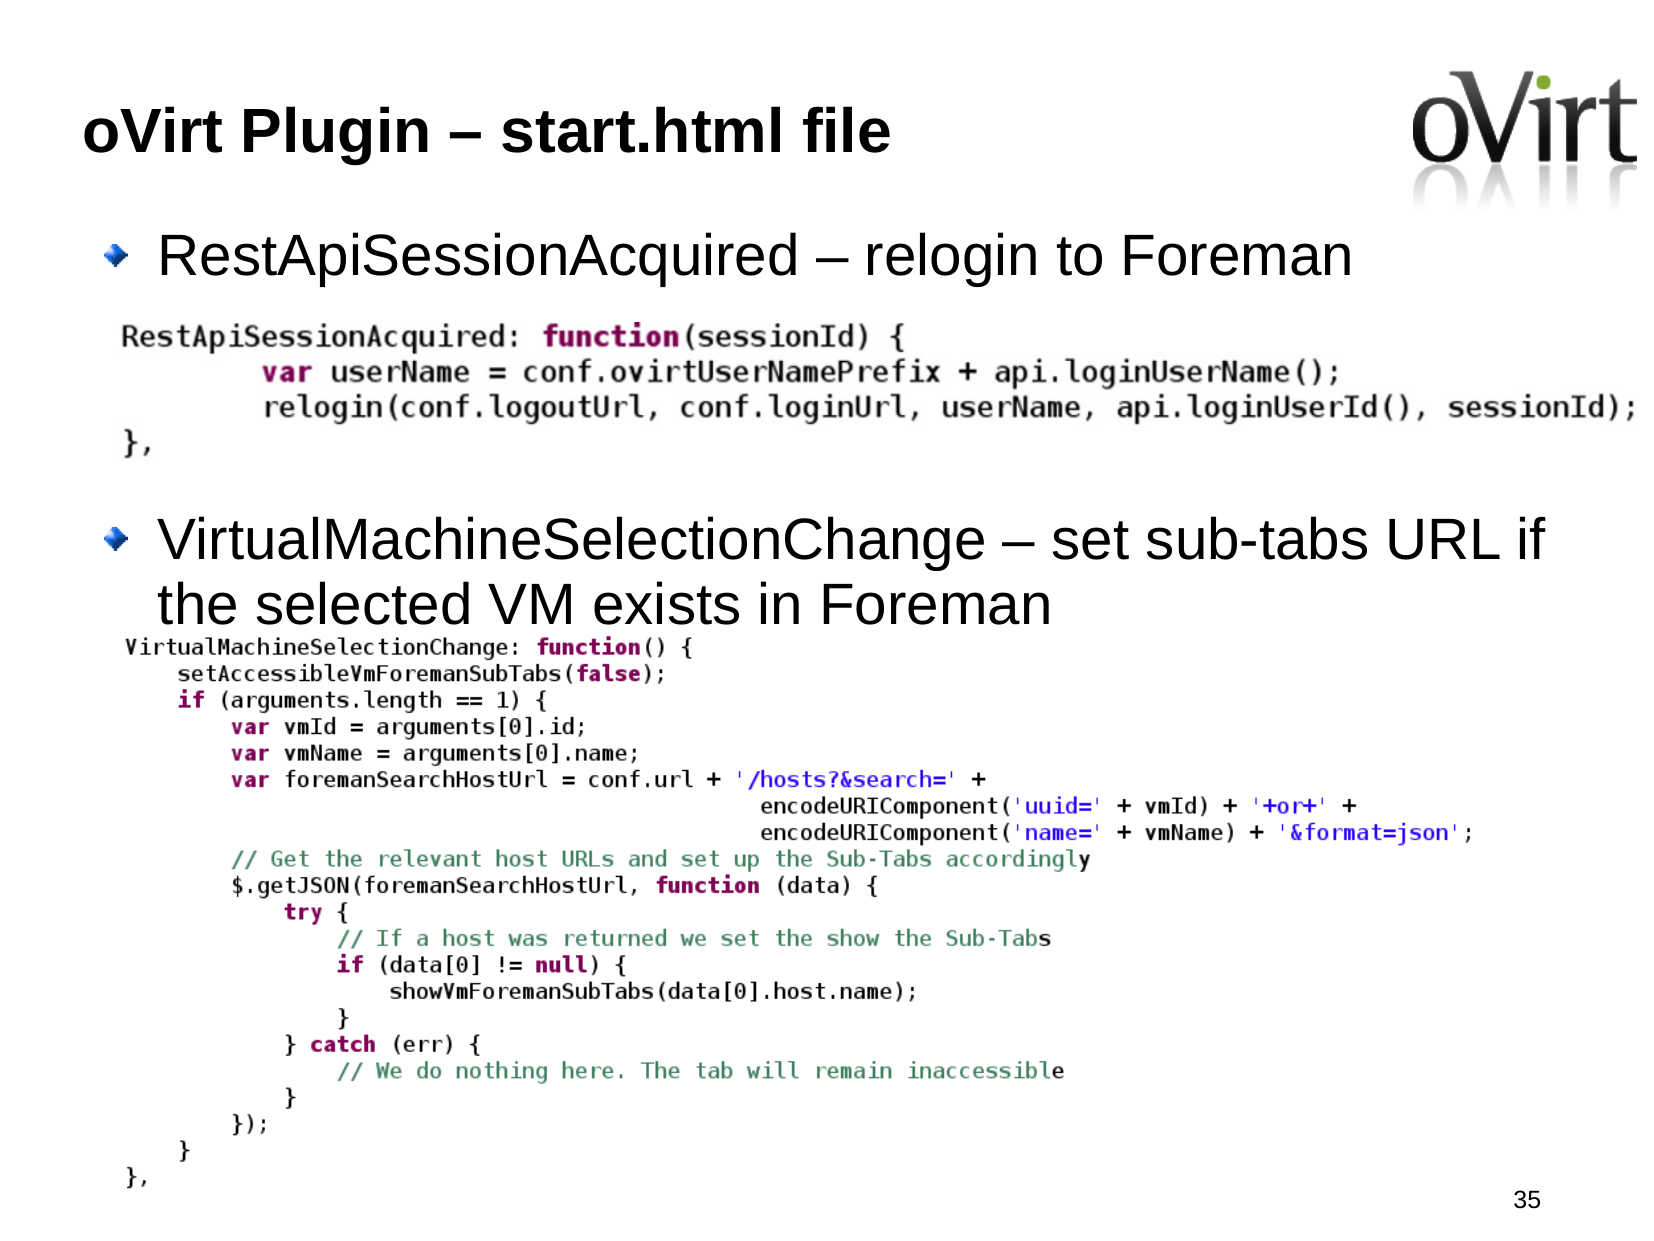

# oVirt Plugin – start.html file
RestApiSessionAcquired – relogin to Foreman
VirtualMachineSelectionChange – set sub-tabs URL if the selected VM exists in Foreman